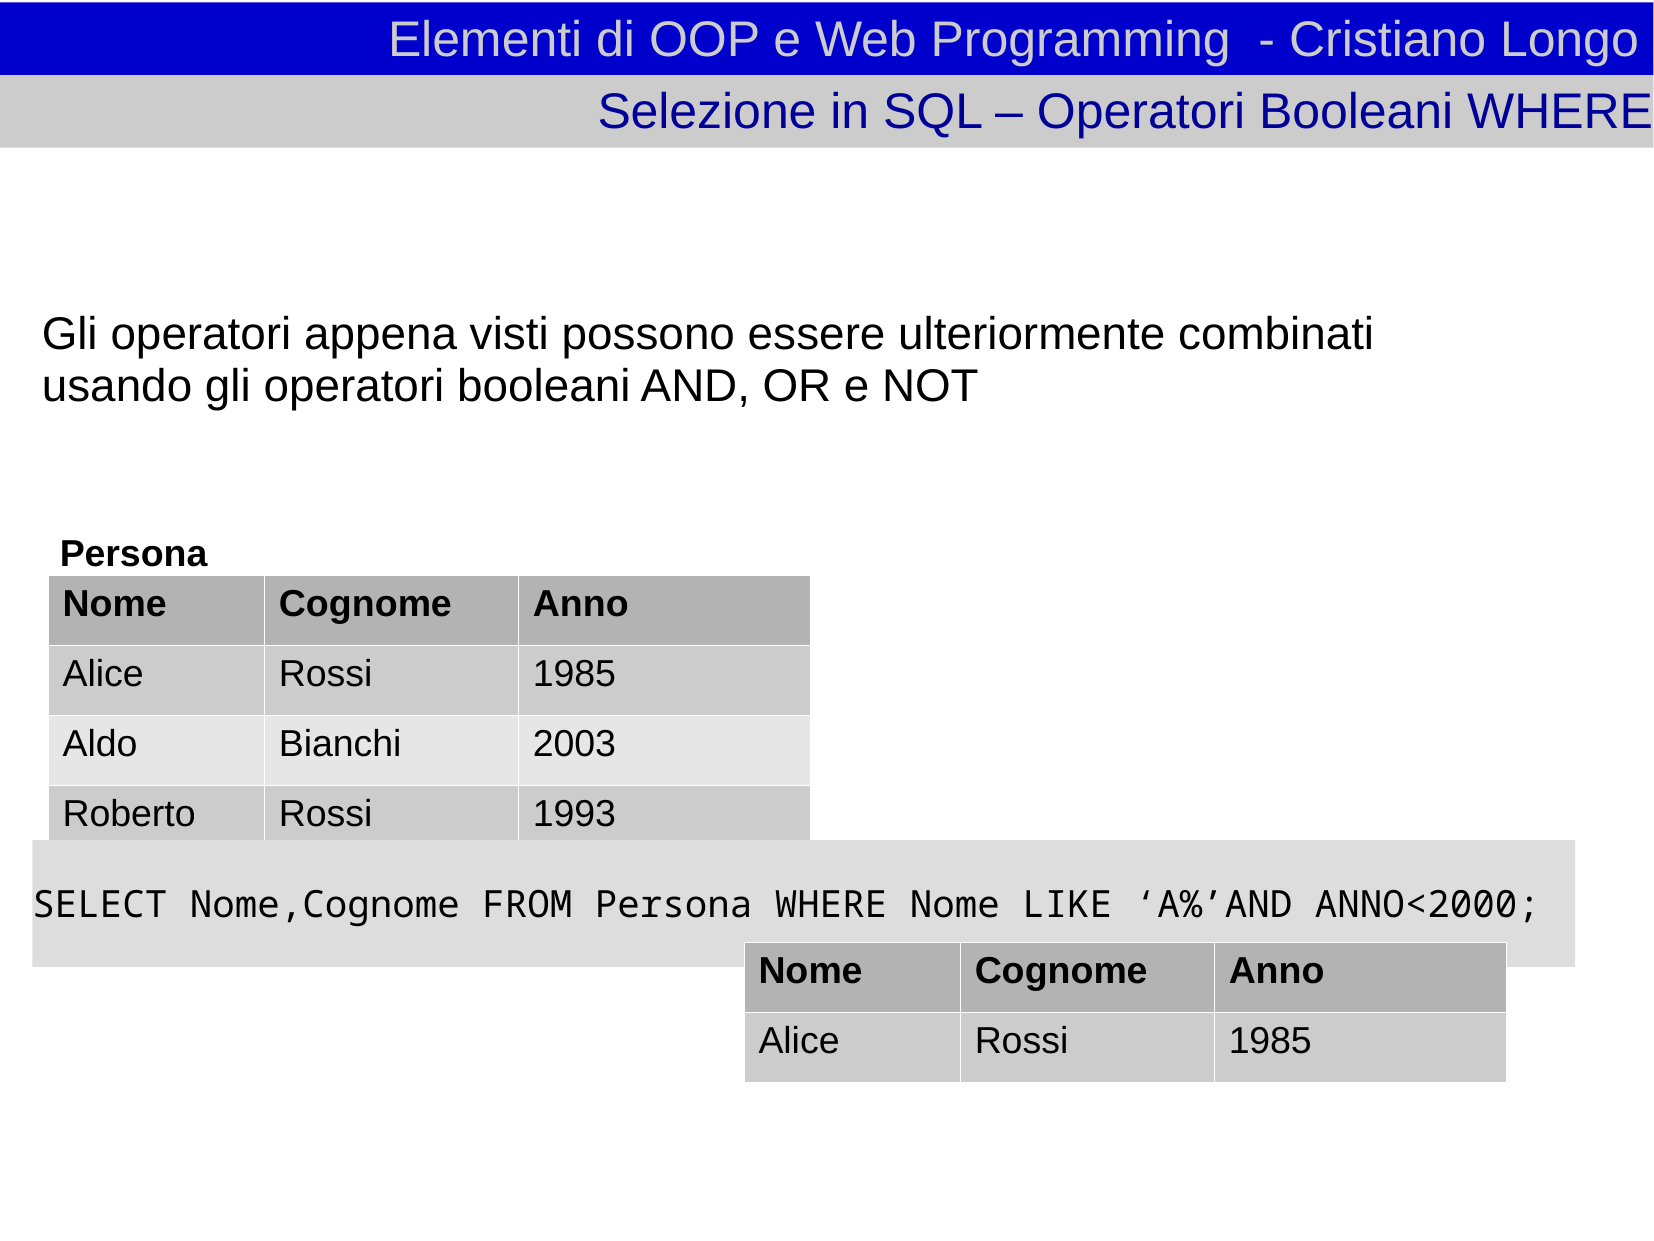

# Elementi di OOP e Web Programming - Cristiano Longo
Selezione in SQL – Operatori Booleani WHERE
Gli operatori appena visti possono essere ulteriormente combinati usando gli operatori booleani AND, OR e NOT
Persona
| Nome | Cognome | Anno |
| --- | --- | --- |
| Alice | Rossi | 1985 |
| Aldo | Bianchi | 2003 |
| Roberto | Rossi | 1993 |
SELECT Nome,Cognome FROM Persona WHERE Nome LIKE ‘A%’AND ANNO<2000;
| Nome | Cognome | Anno |
| --- | --- | --- |
| Alice | Rossi | 1985 |